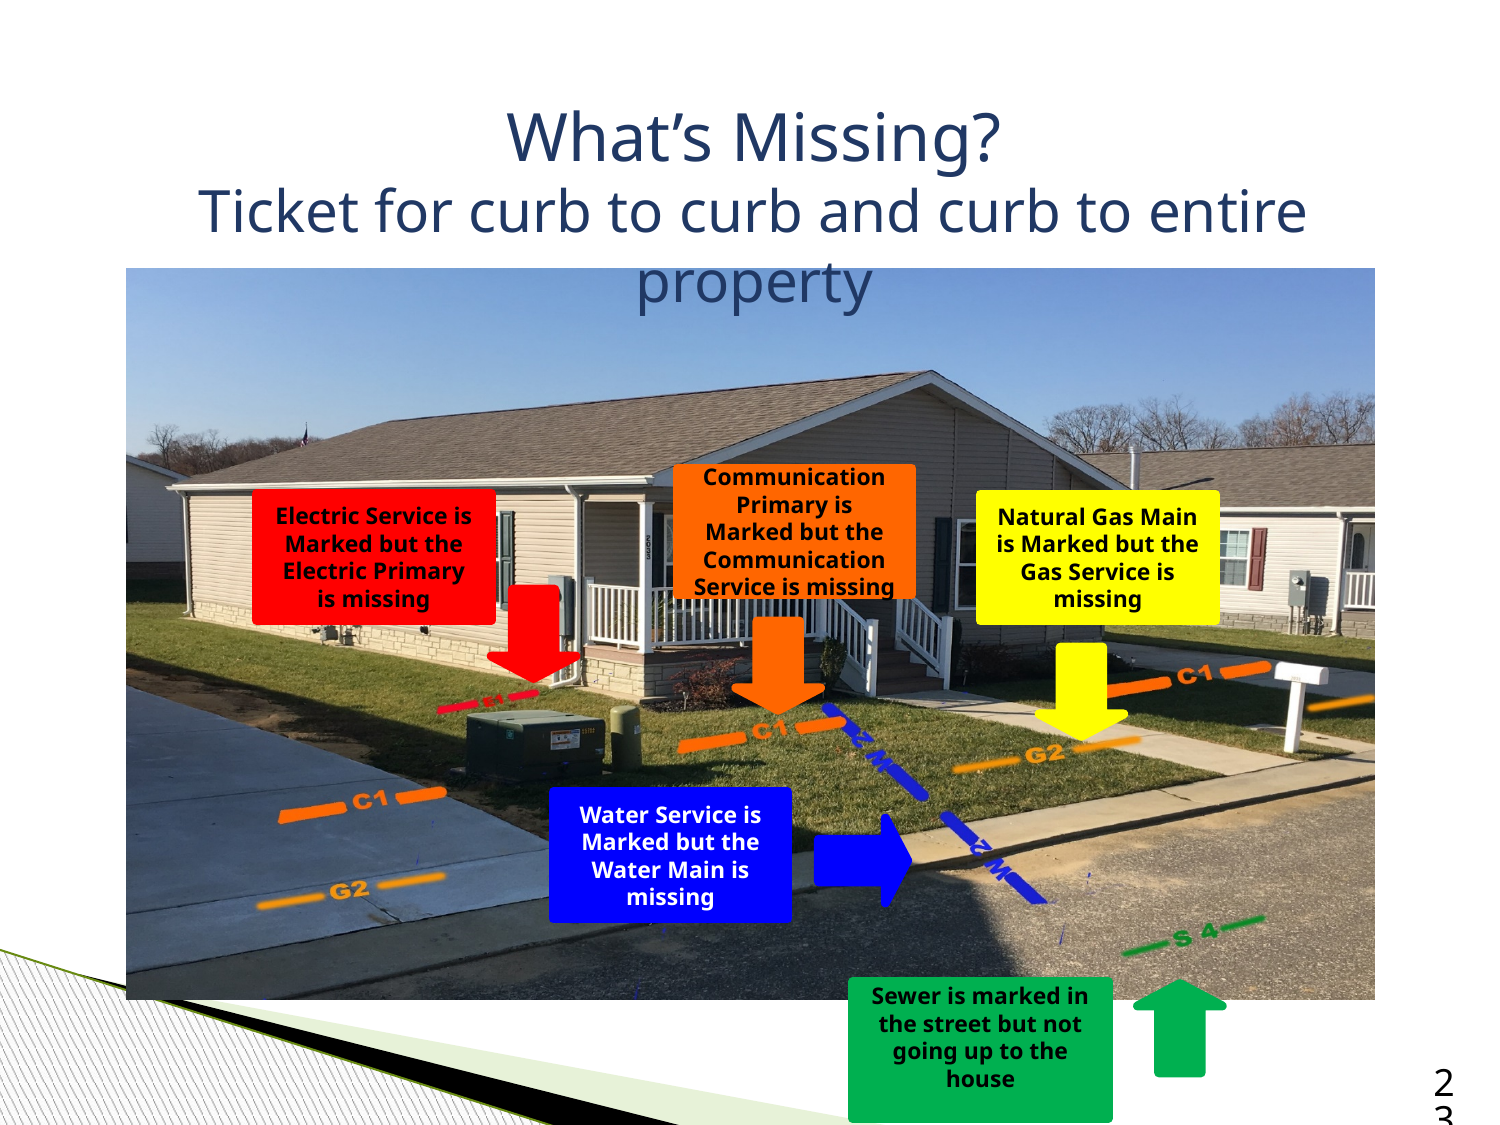

What’s Missing?
Ticket for curb to curb and curb to entire property
Communication Primary is Marked but the Communication Service is missing
Electric Service is Marked but the Electric Primary is missing
Natural Gas Main is Marked but the Gas Service is missing
Water Service is Marked but the Water Main is missing
Sewer is marked in the street but not going up to the house